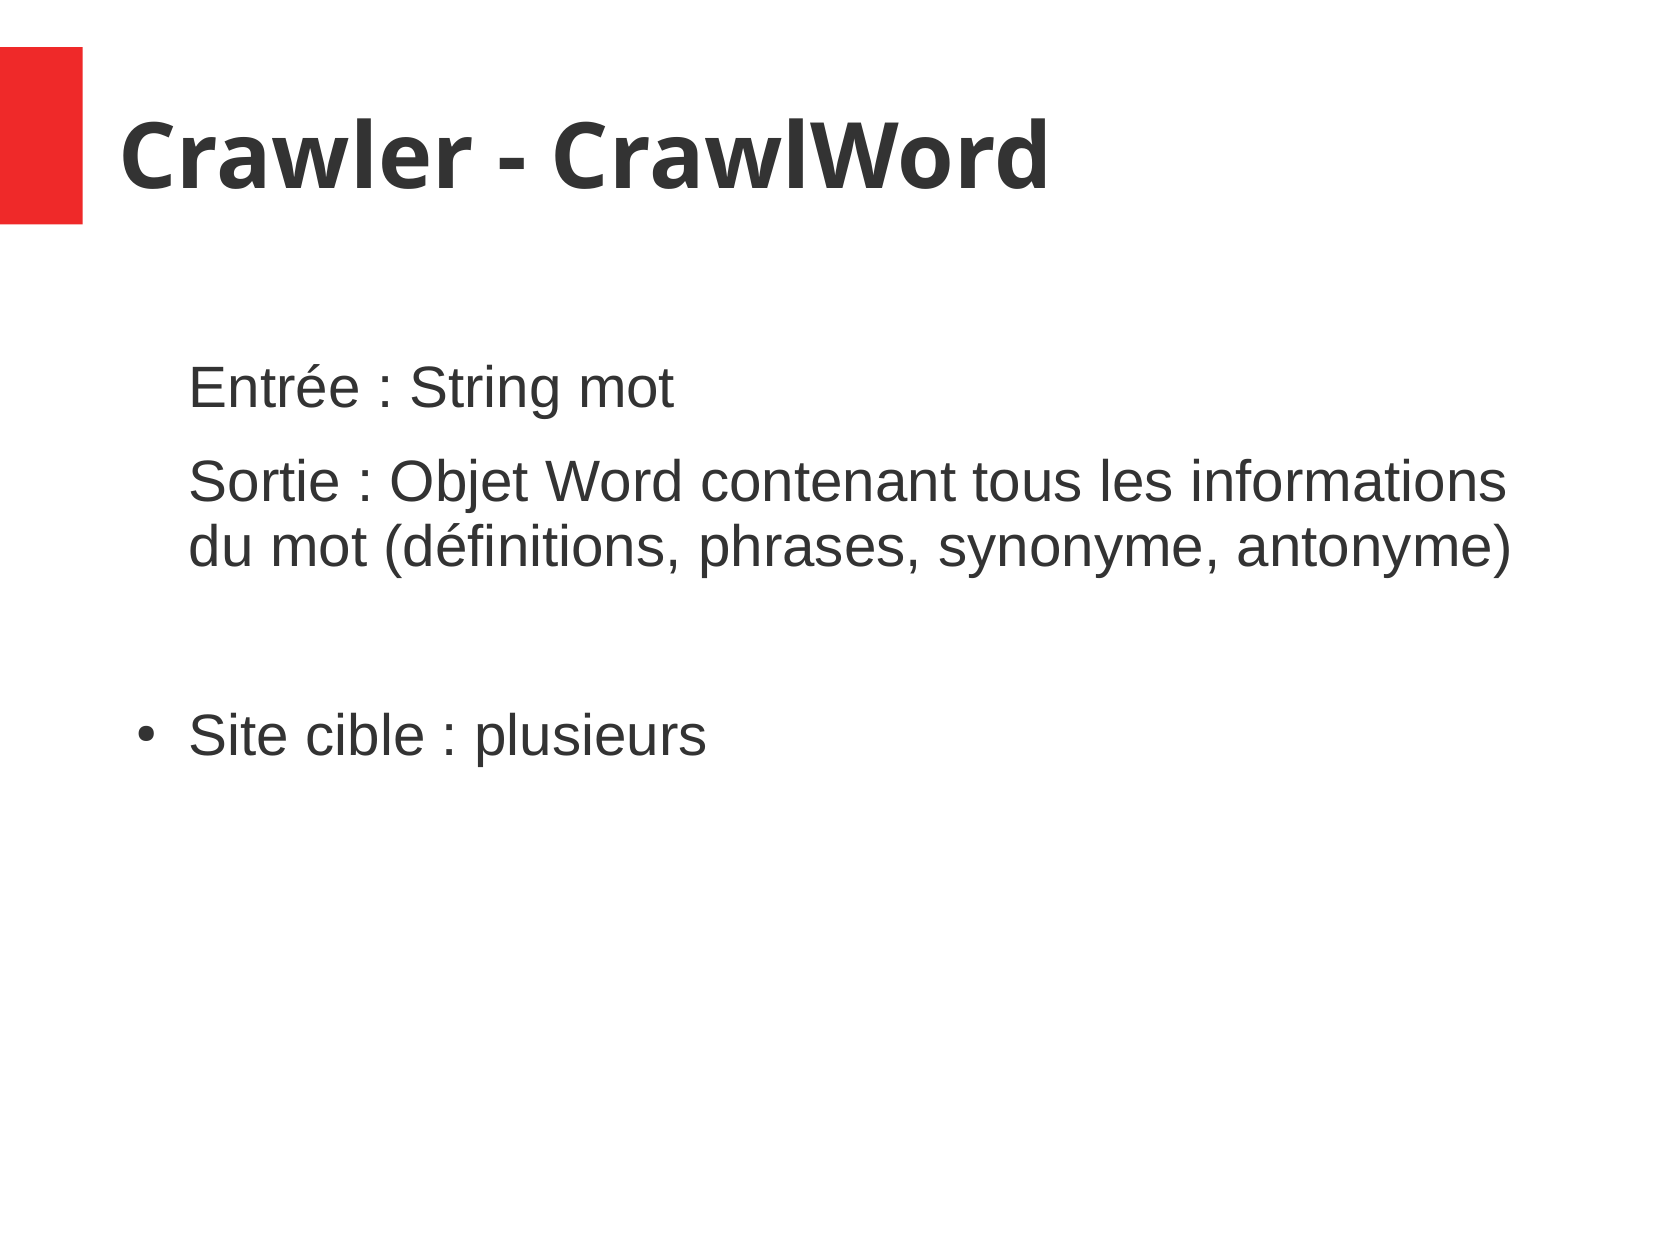

# Crawler - CrawlWord
Entrée : String mot
Sortie : Objet Word contenant tous les informations du mot (définitions, phrases, synonyme, antonyme)
Site cible : plusieurs